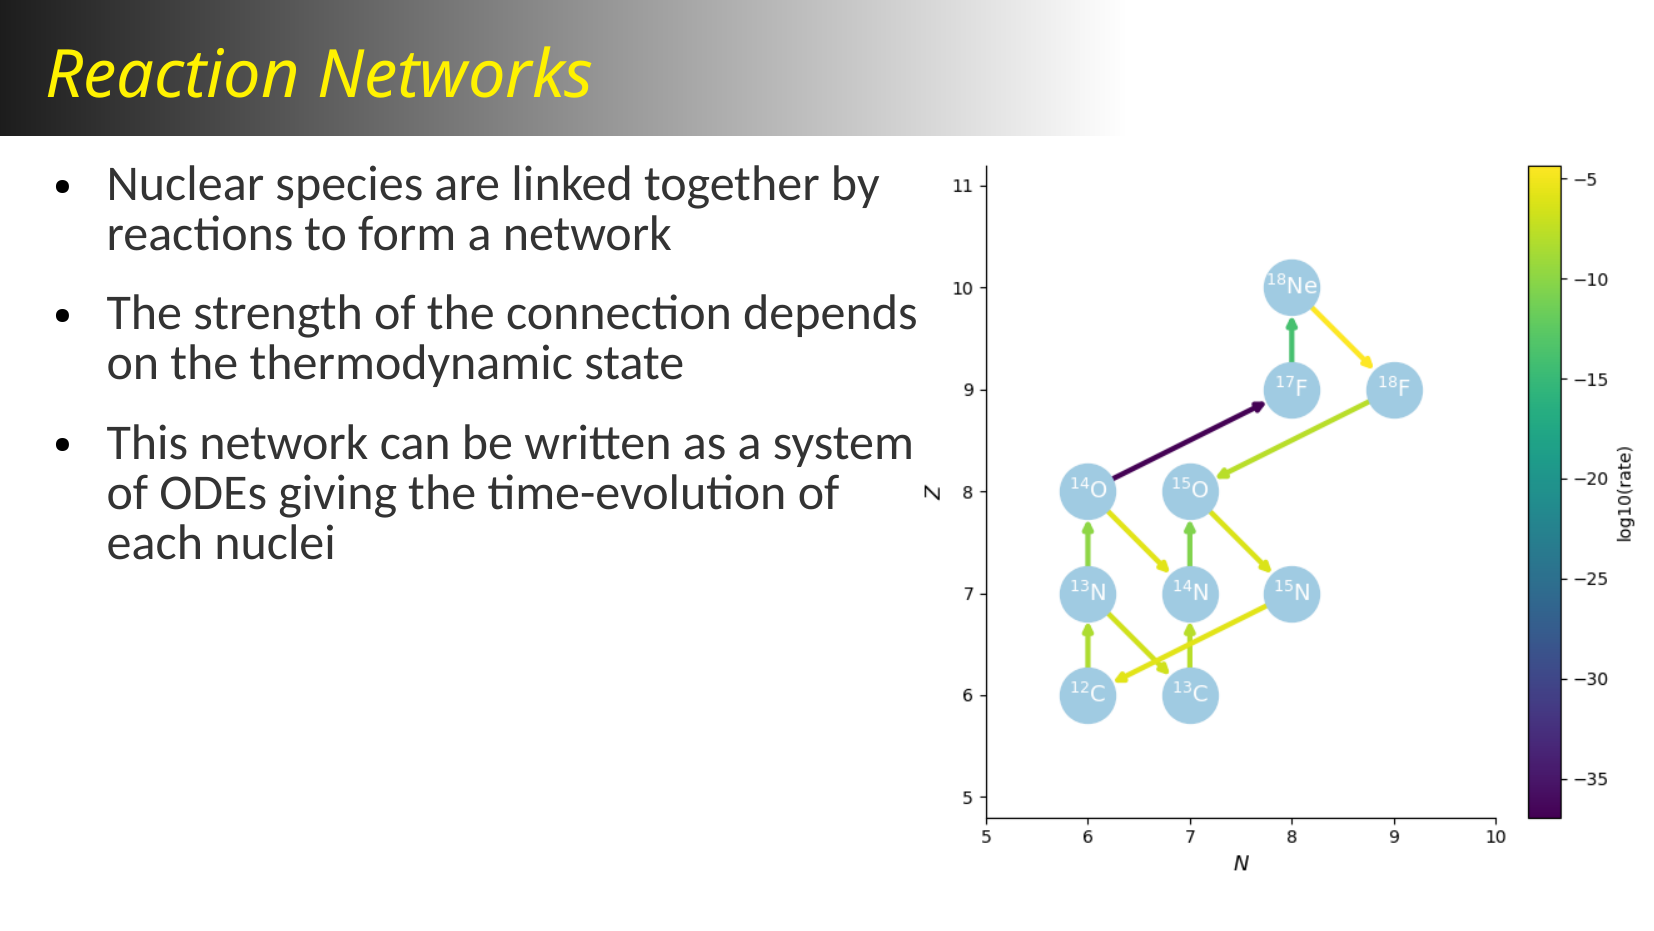

# Reaction Networks
Nuclear species are linked together by reactions to form a network
The strength of the connection depends on the thermodynamic state
This network can be written as a system of ODEs giving the time-evolution of each nuclei